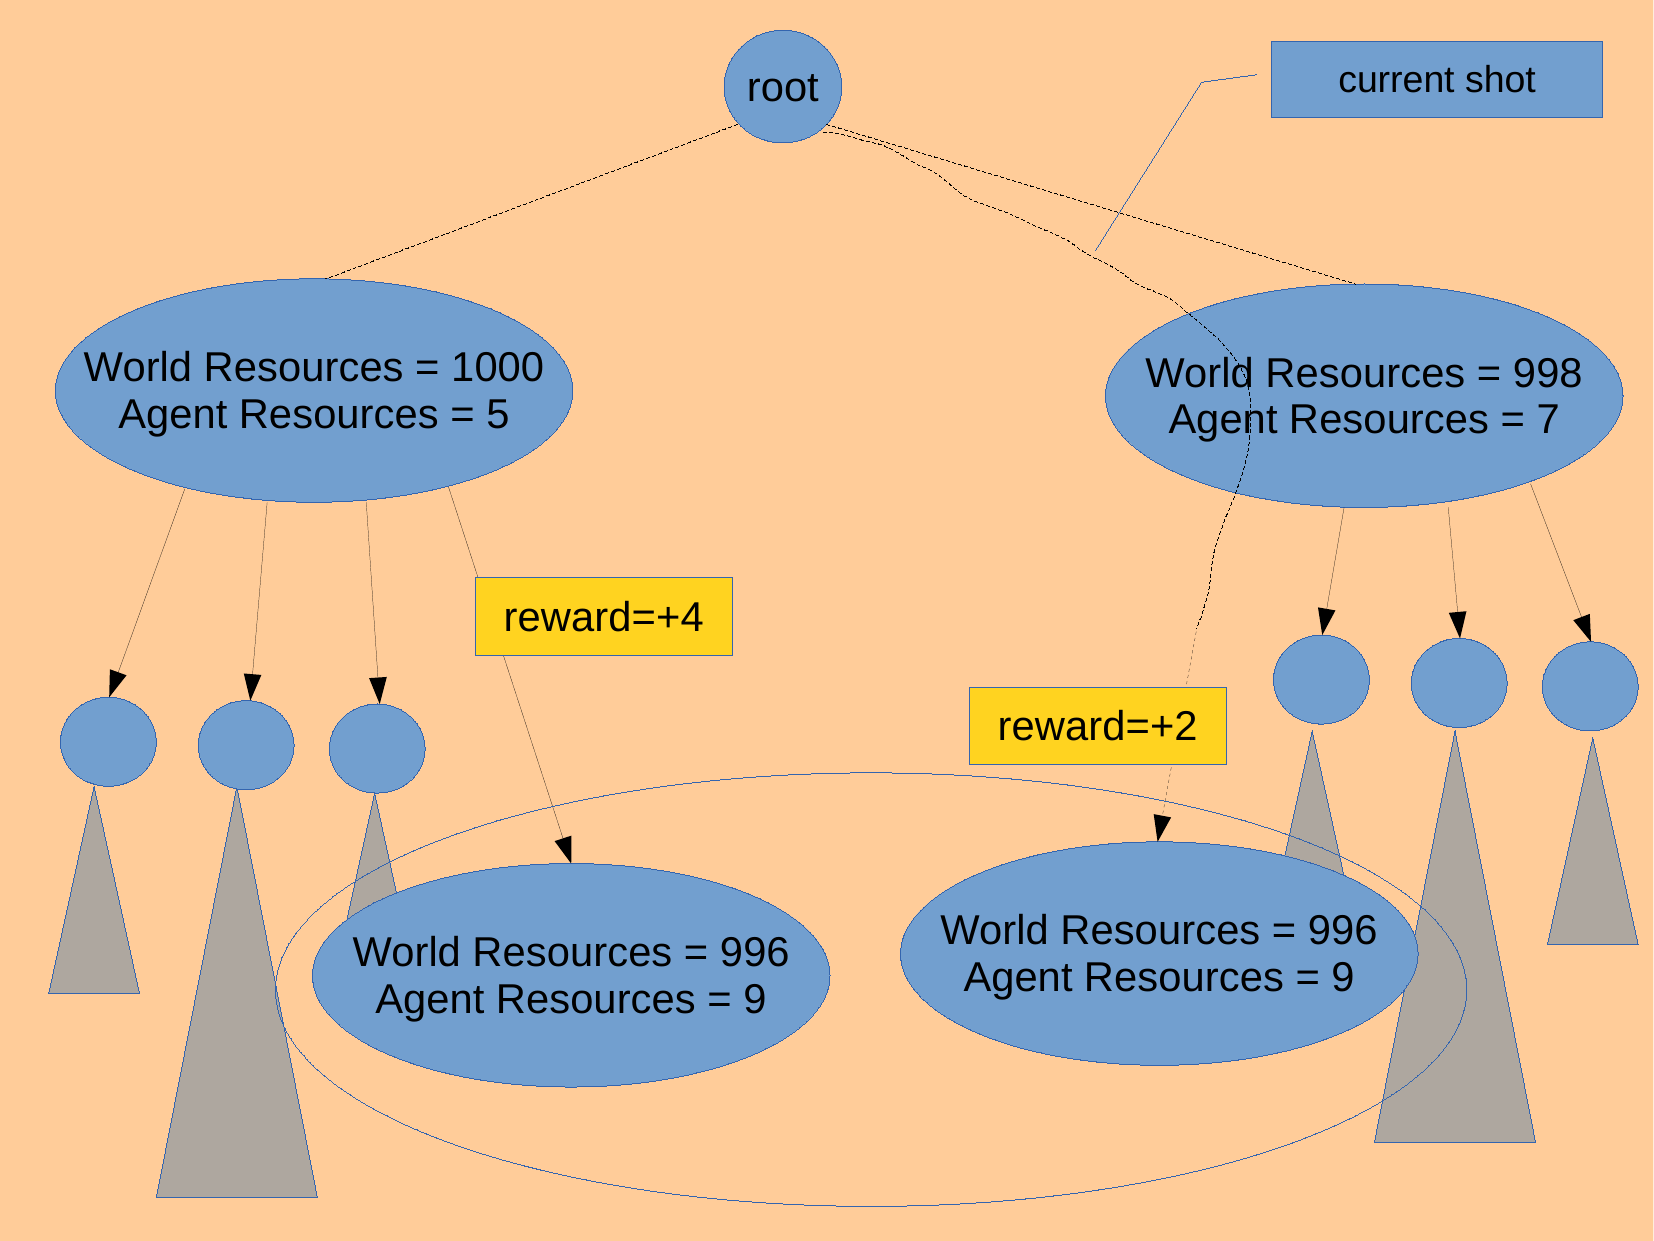

root
current shot
World Resources = 1000
Agent Resources = 5
World Resources = 998
Agent Resources = 7
reward=+4
reward=+2
World Resources = 996
Agent Resources = 9
World Resources = 996
Agent Resources = 9